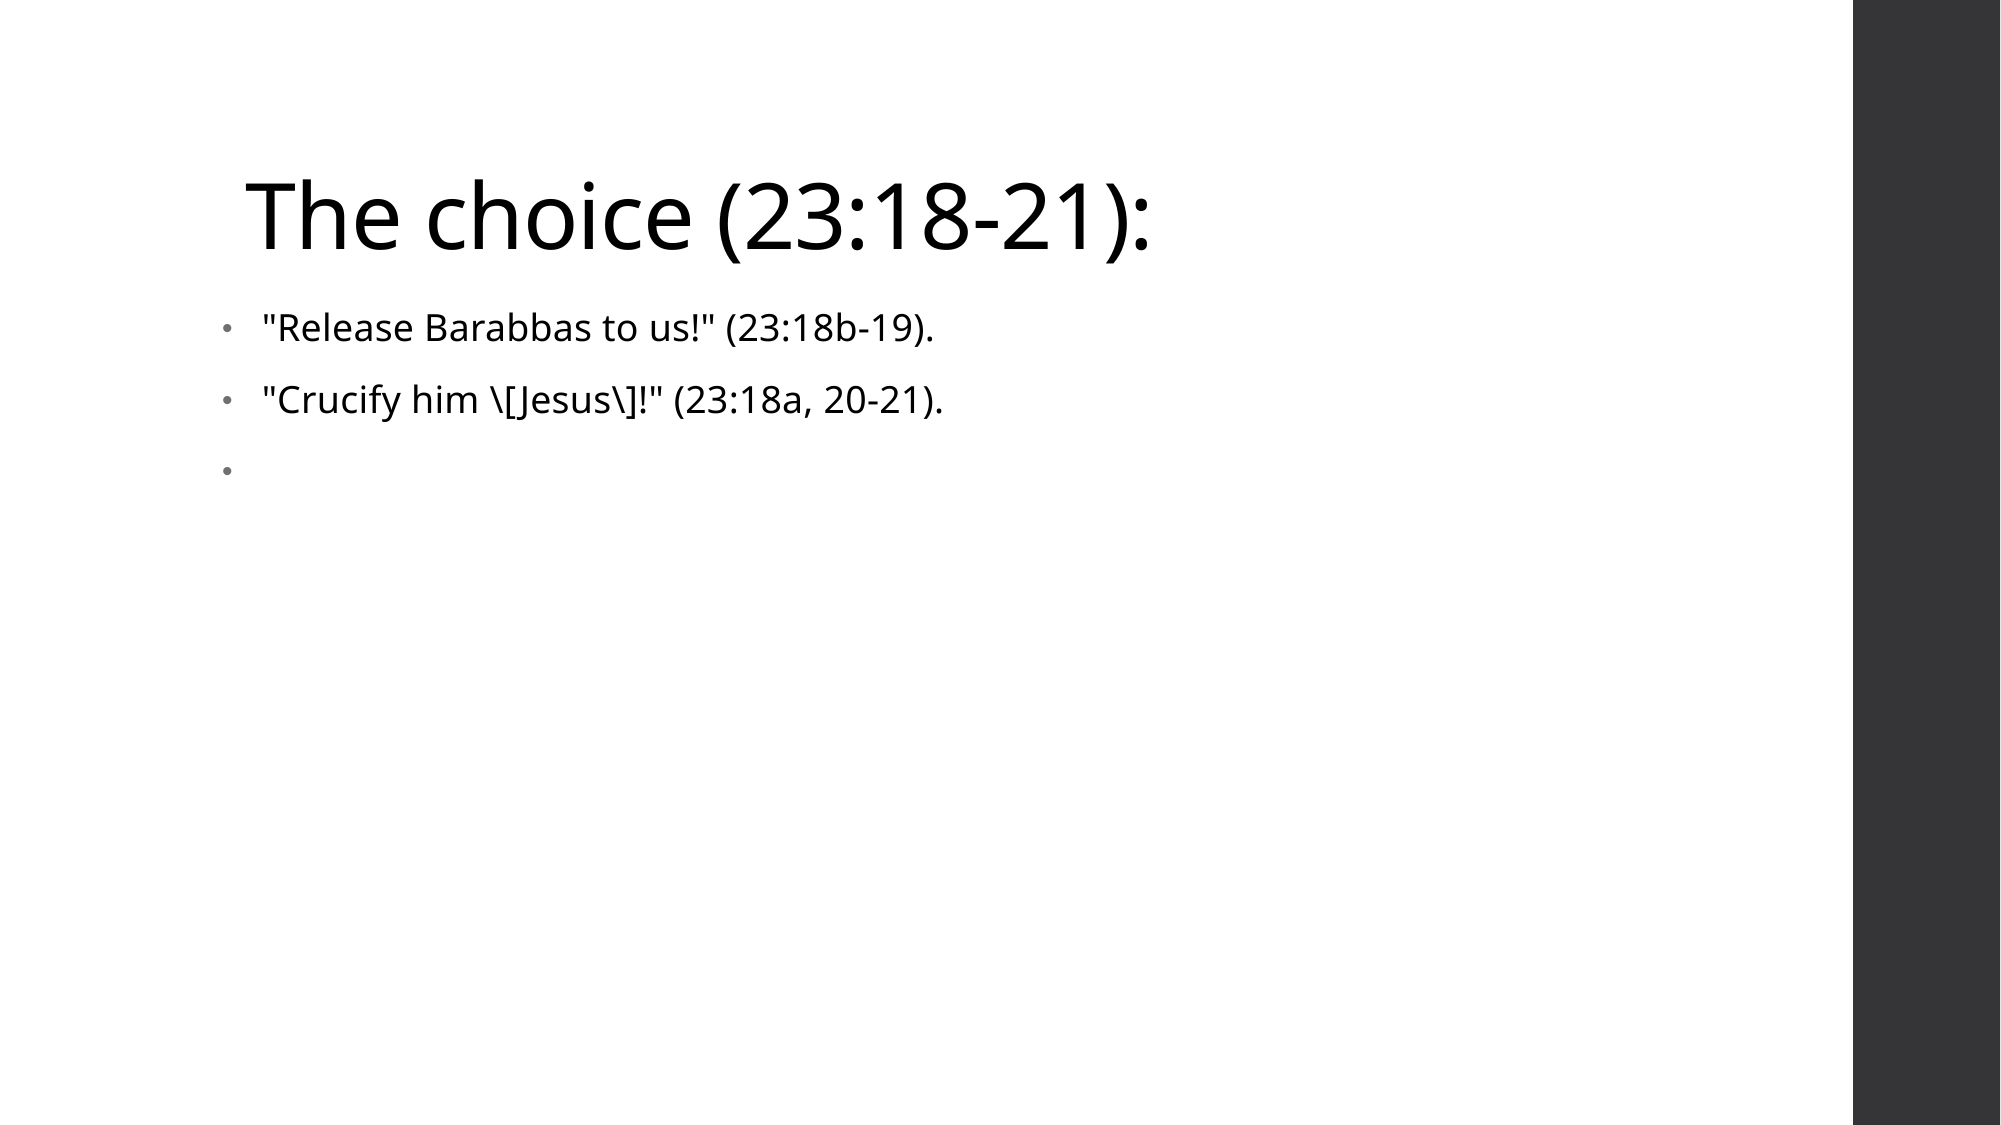

# The choice (23:18-21):
 "Release Barabbas to us!" (23:18b-19).
 "Crucify him \[Jesus\]!" (23:18a, 20-21).